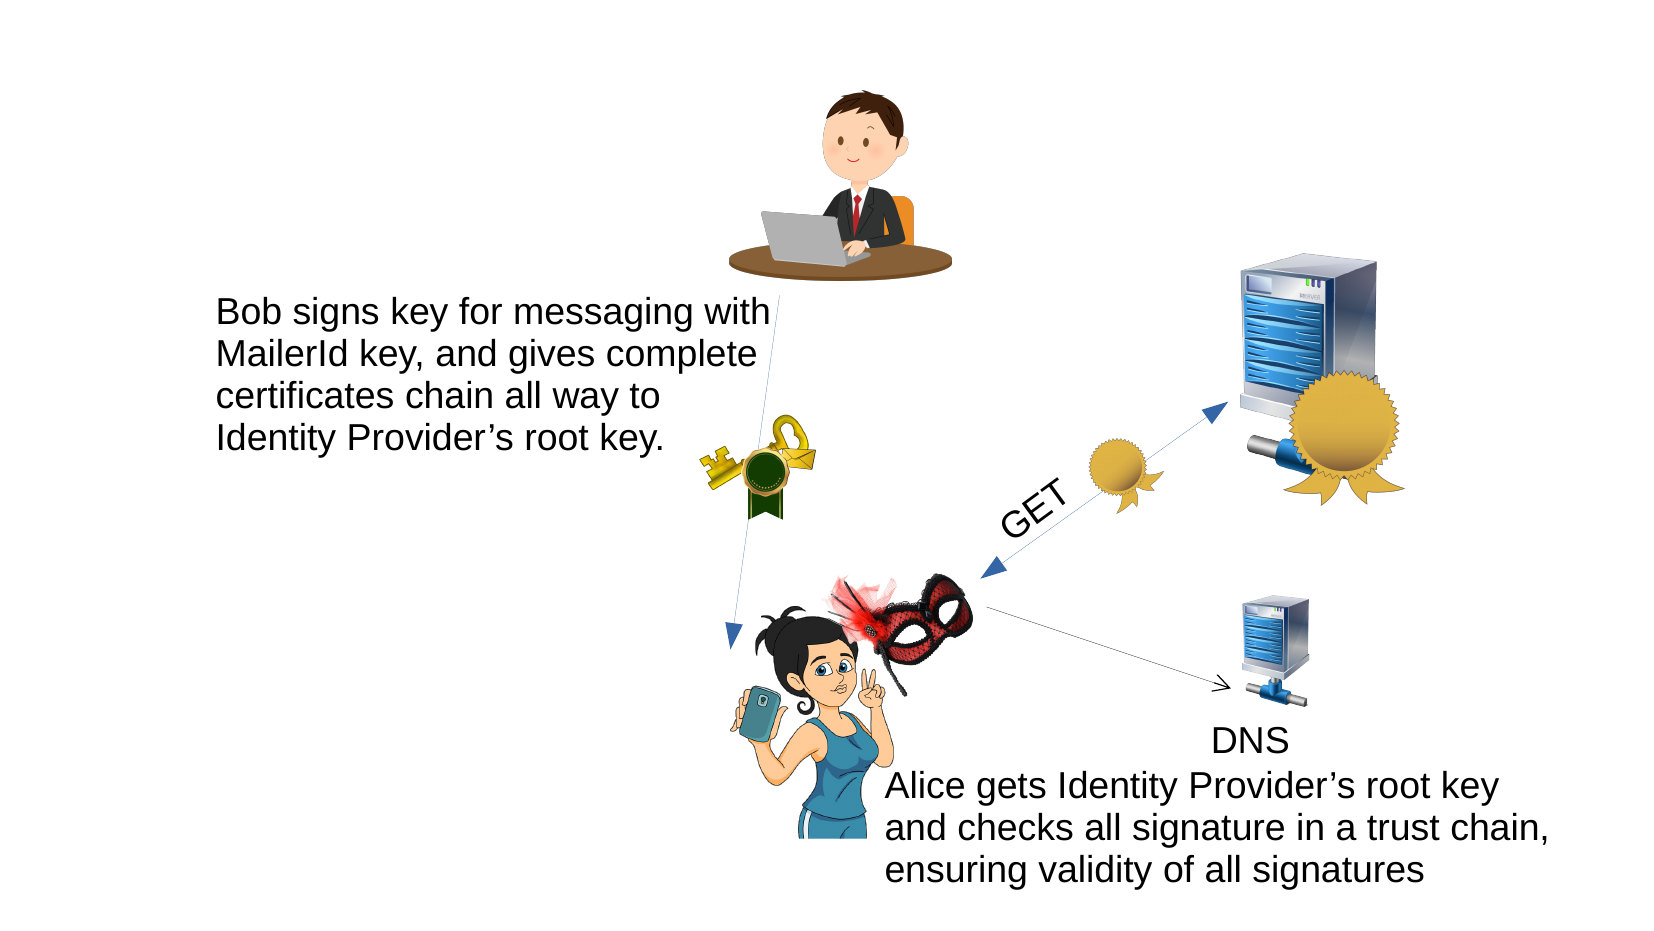

Bob signs key for messaging with MailerId key, and gives complete certificates chain all way to Identity Provider’s root key.
GET
DNS
Alice gets Identity Provider’s root key and checks all signature in a trust chain, ensuring validity of all signatures